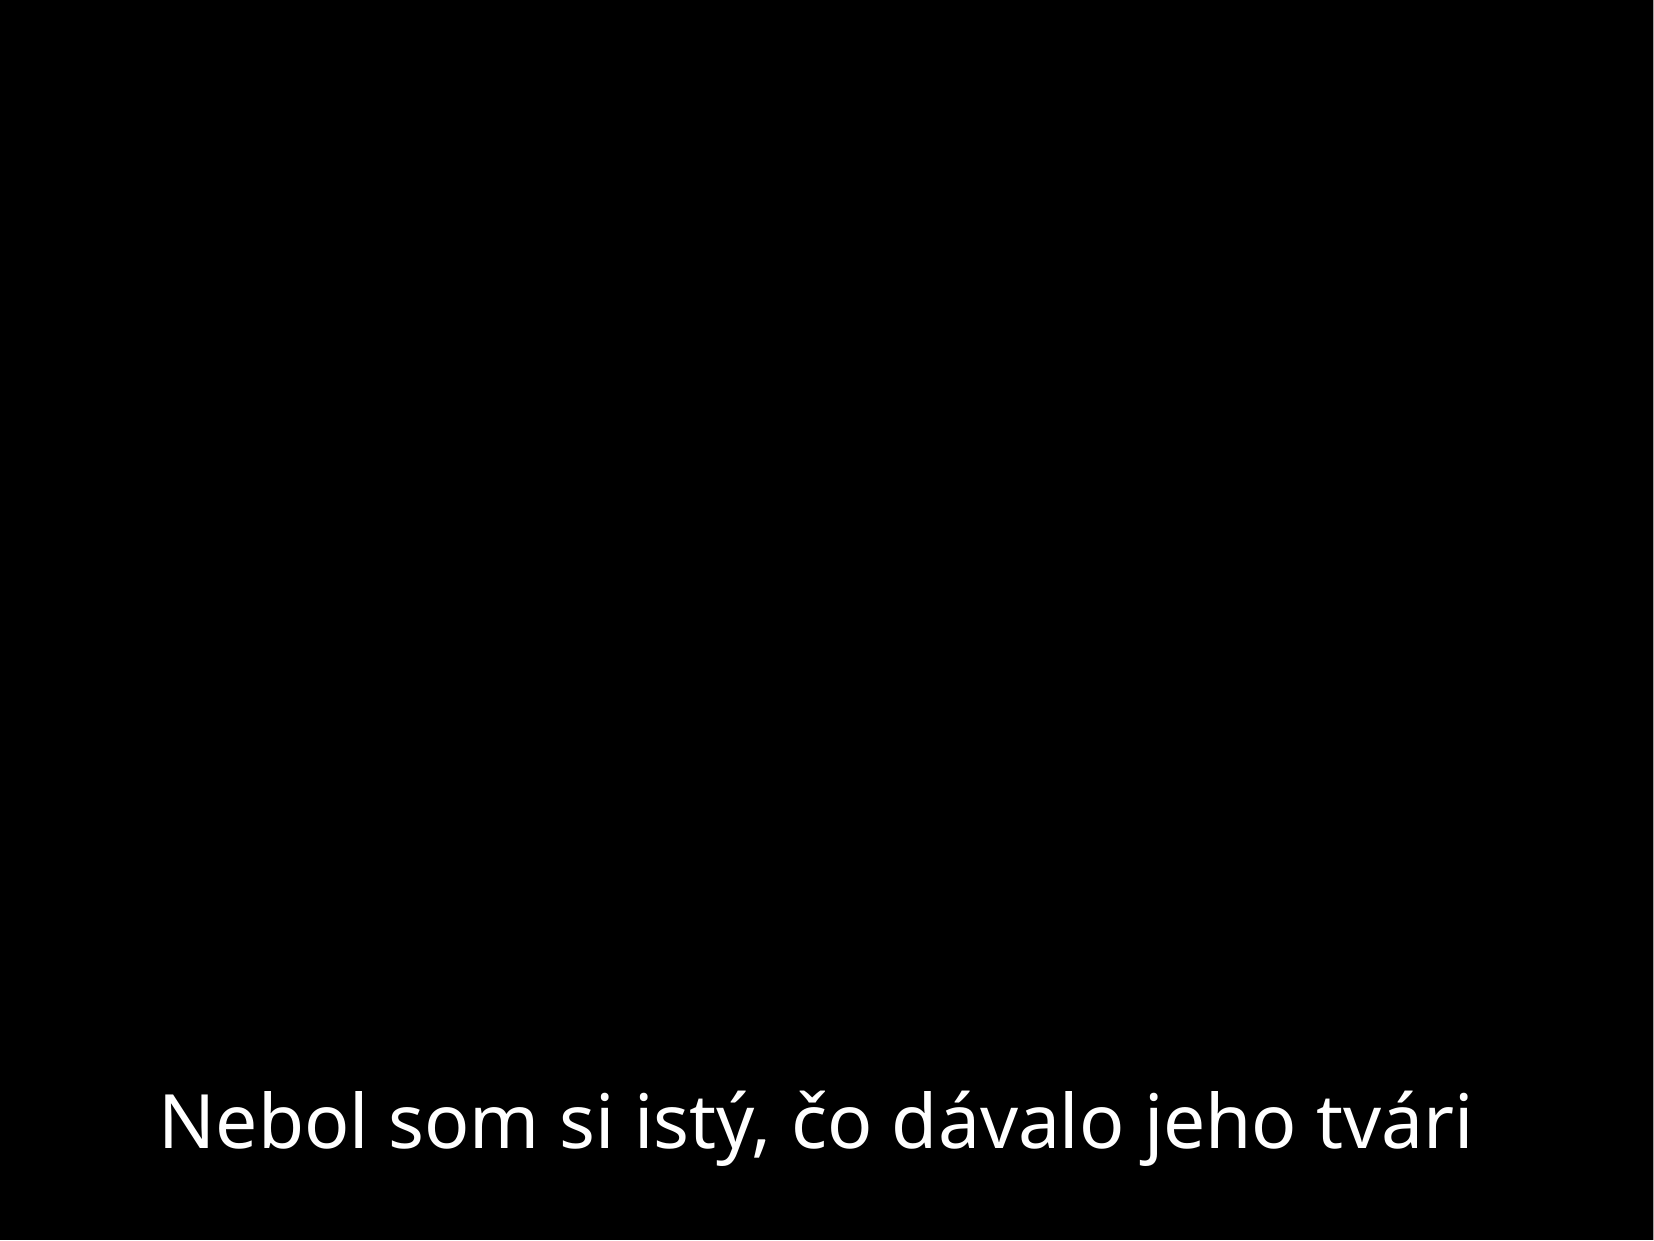

# Nebol som si istý, čo dávalo jeho tvári